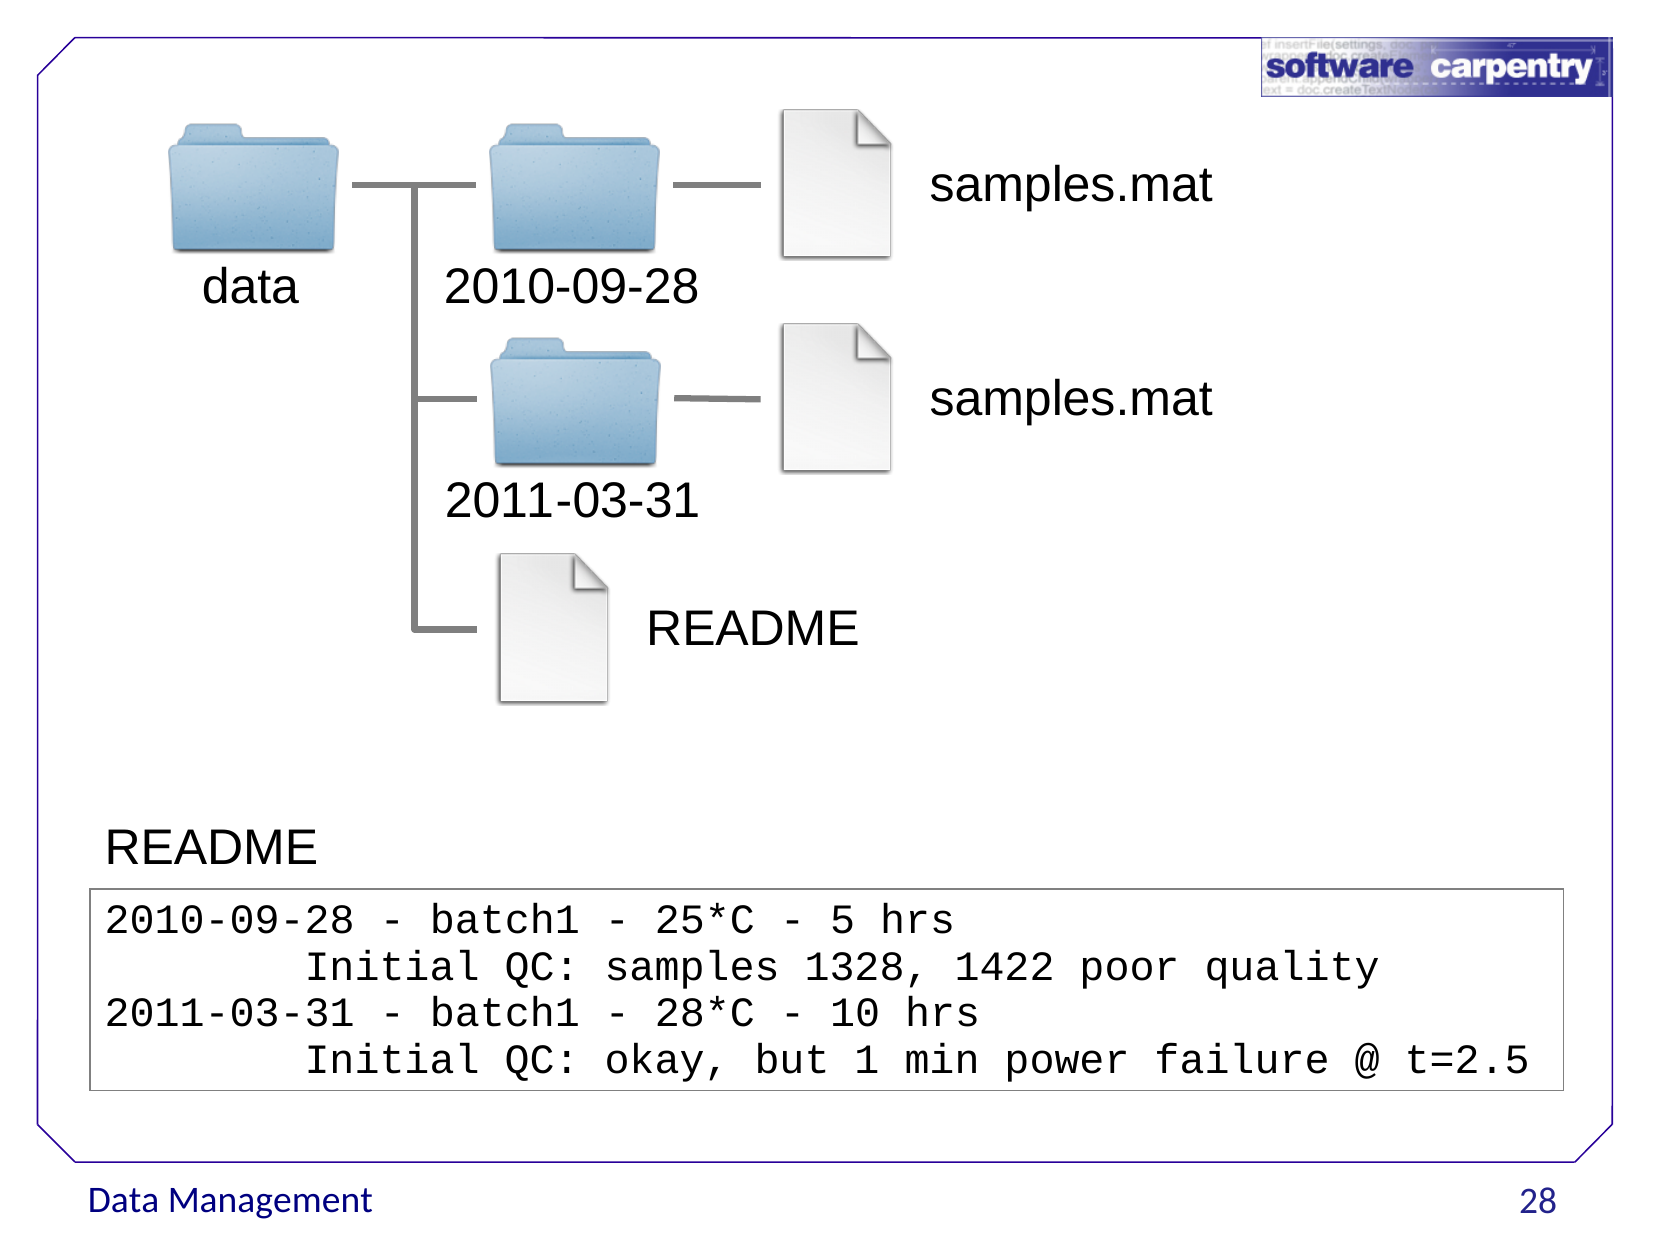

samples.mat
data
2010-09-28
samples.mat
2011-03-31
README
README
2010-09-28 - batch1 - 25*C - 5 hrs
 Initial QC: samples 1328, 1422 poor quality
2011-03-31 - batch1 - 28*C - 10 hrs
 Initial QC: okay, but 1 min power failure @ t=2.5